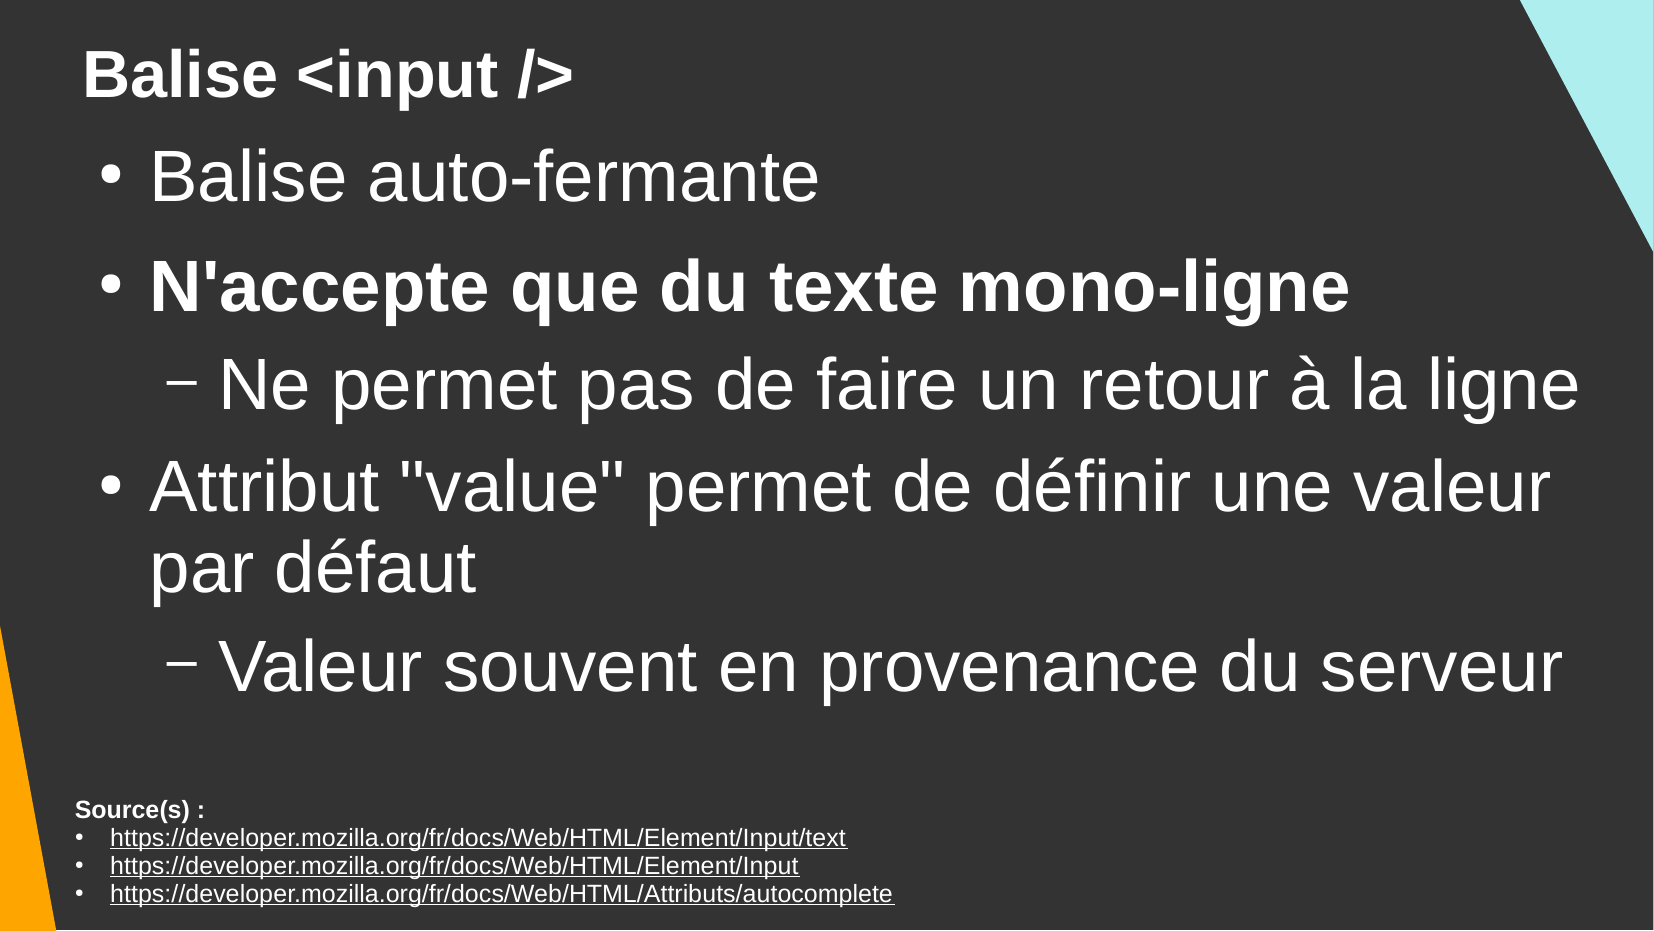

# Balise <input />
Balise auto-fermante
N'accepte que du texte mono-ligne
Ne permet pas de faire un retour à la ligne
Attribut "value" permet de définir une valeur par défaut
Valeur souvent en provenance du serveur
Source(s) :
https://developer.mozilla.org/fr/docs/Web/HTML/Element/Input/text
https://developer.mozilla.org/fr/docs/Web/HTML/Element/Input
https://developer.mozilla.org/fr/docs/Web/HTML/Attributs/autocomplete